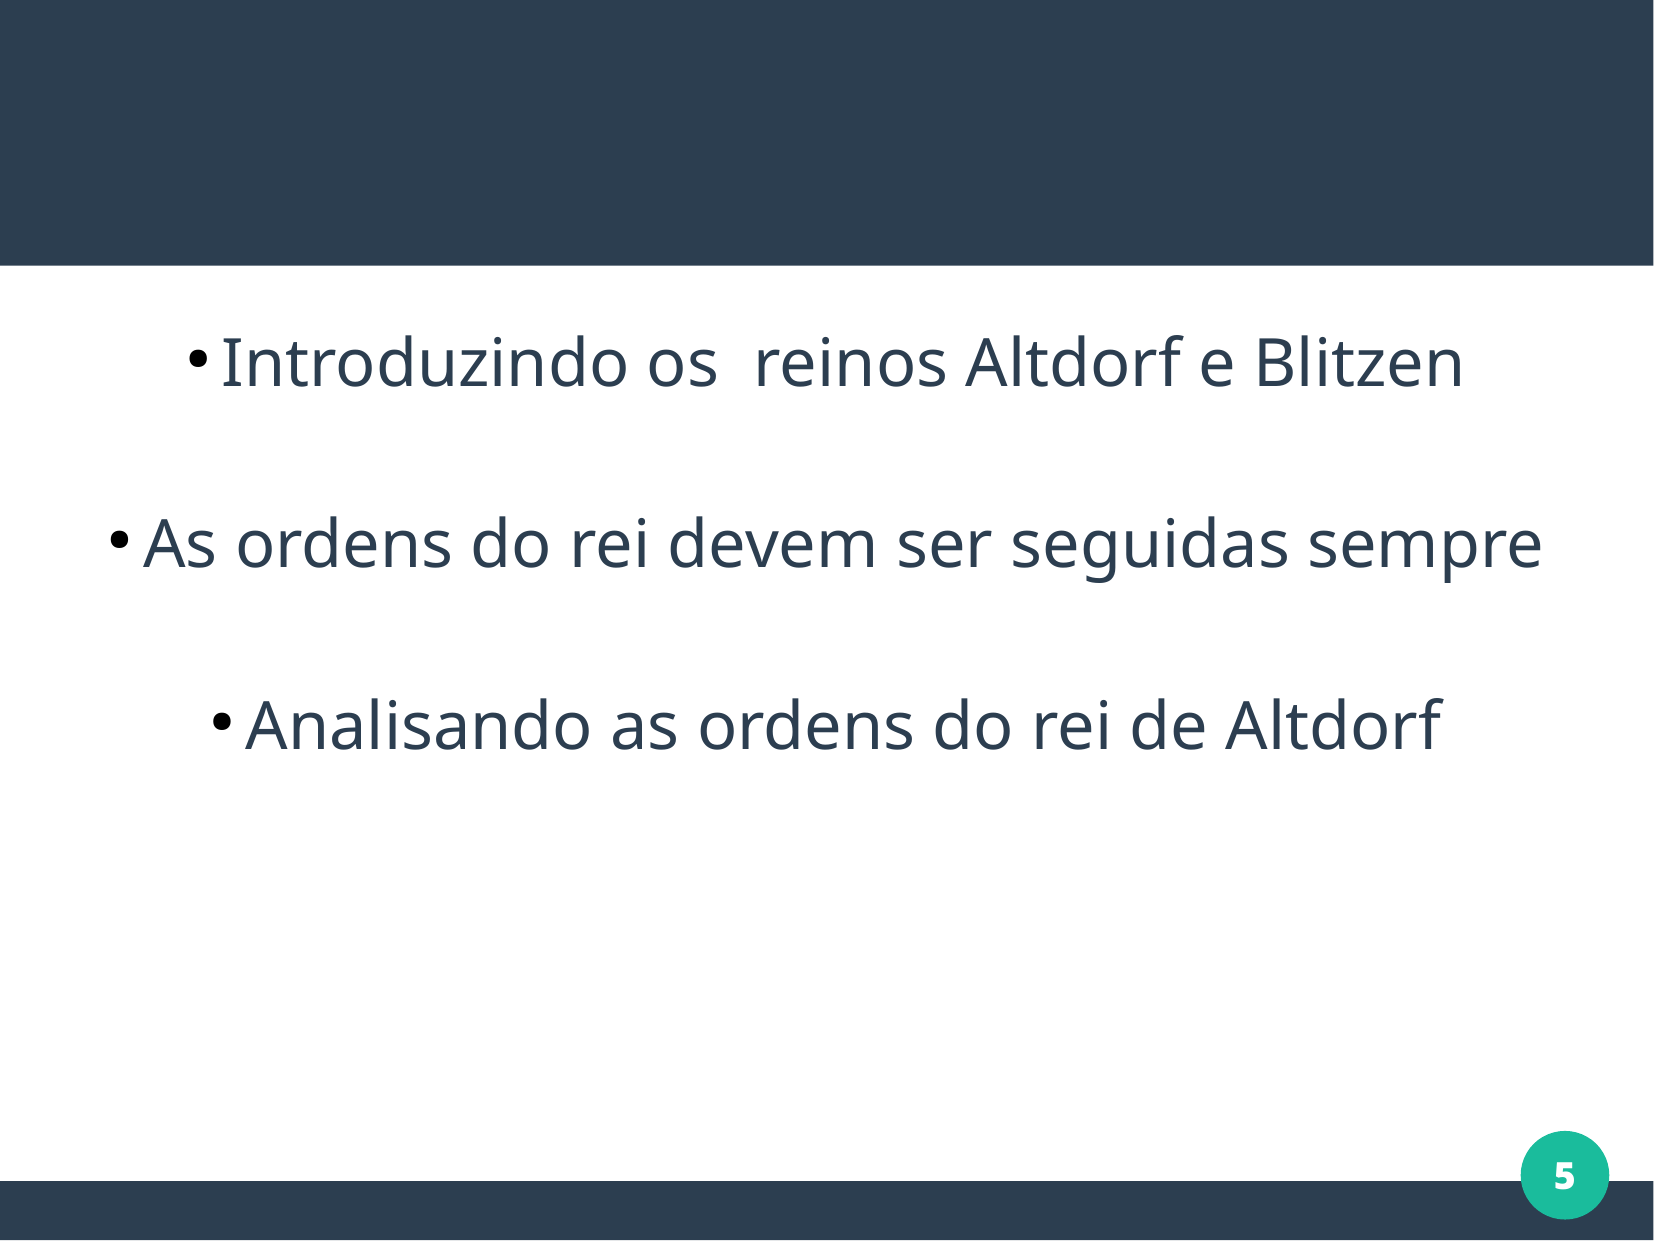

# Introduzindo os reinos Altdorf e Blitzen
As ordens do rei devem ser seguidas sempre
Analisando as ordens do rei de Altdorf
5